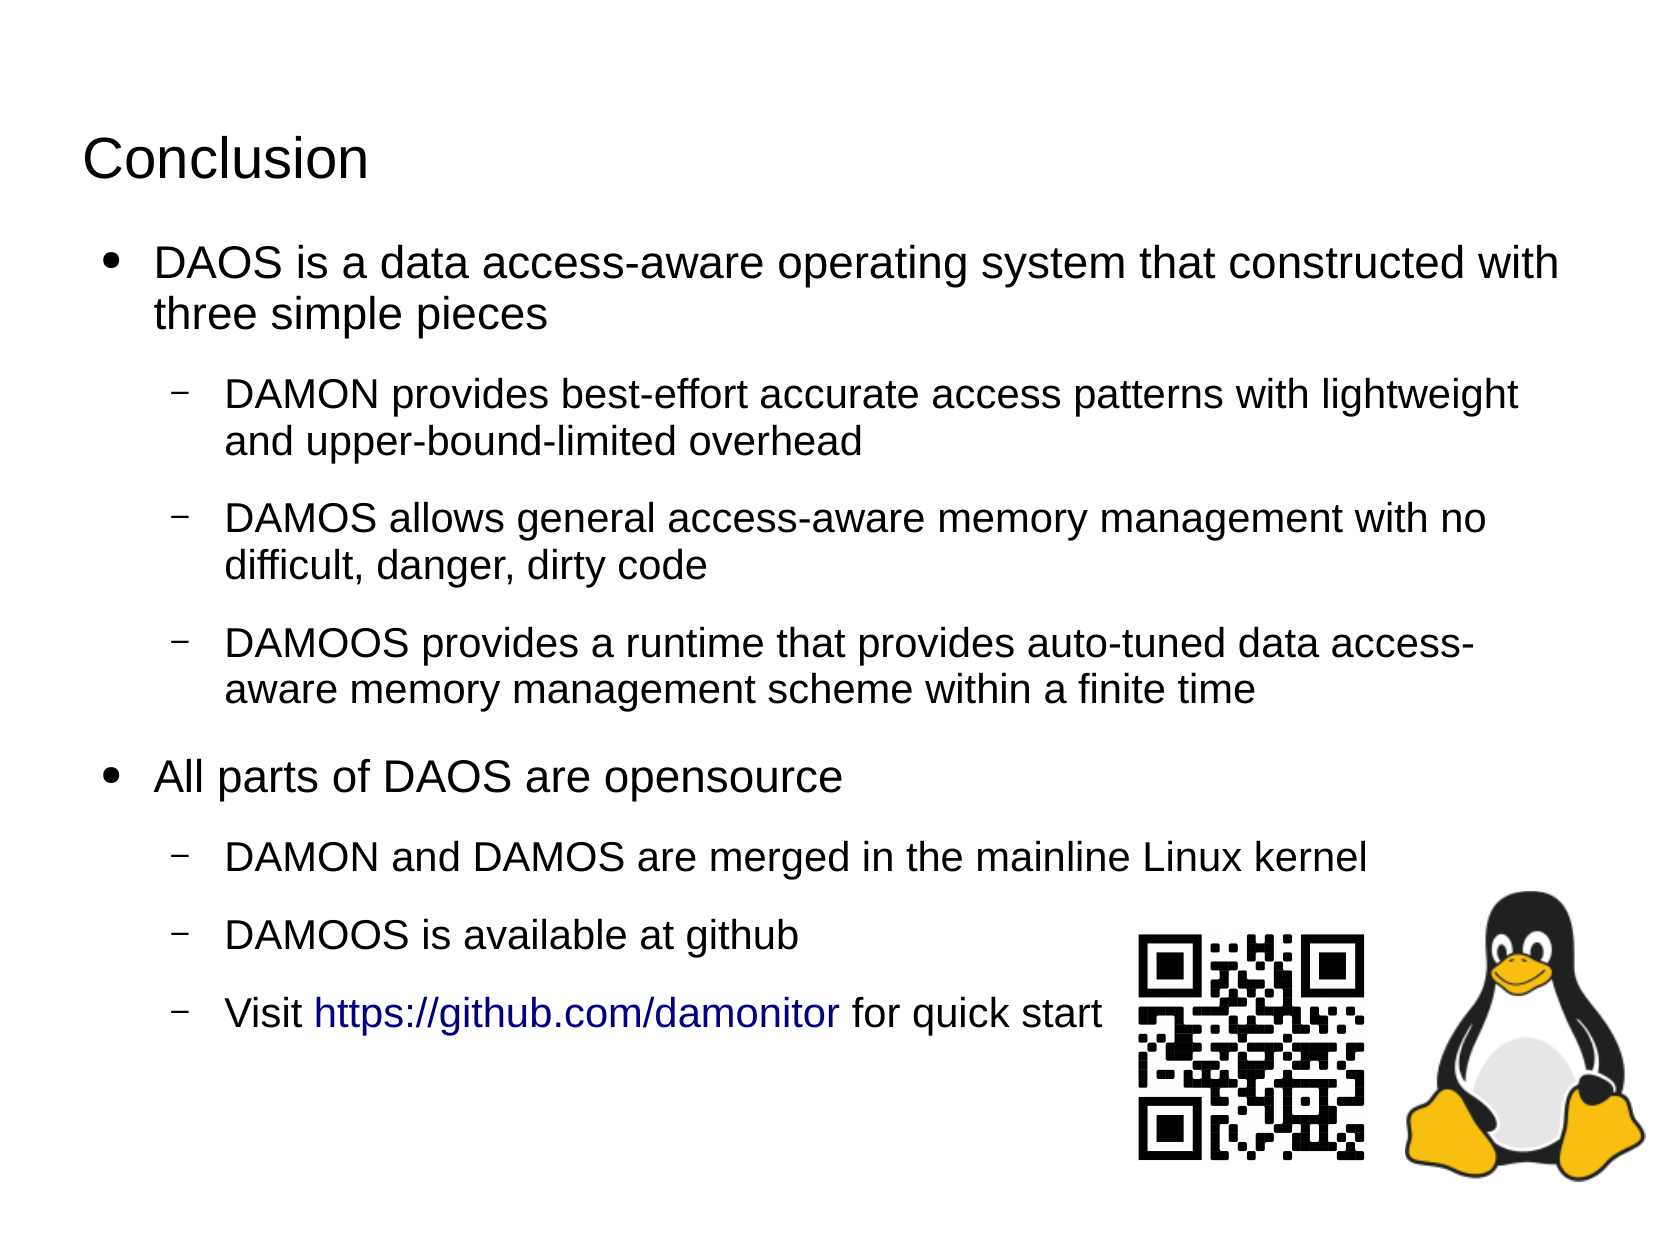

# Conclusion
DAOS is a data access-aware operating system that constructed with three simple pieces
DAMON provides best-effort accurate access patterns with lightweight and upper-bound-limited overhead
DAMOS allows general access-aware memory management with no difficult, danger, dirty code
DAMOOS provides a runtime that provides auto-tuned data access-aware memory management scheme within a finite time
All parts of DAOS are opensource
DAMON and DAMOS are merged in the mainline Linux kernel
DAMOOS is available at github
Visit https://github.com/damonitor for quick start